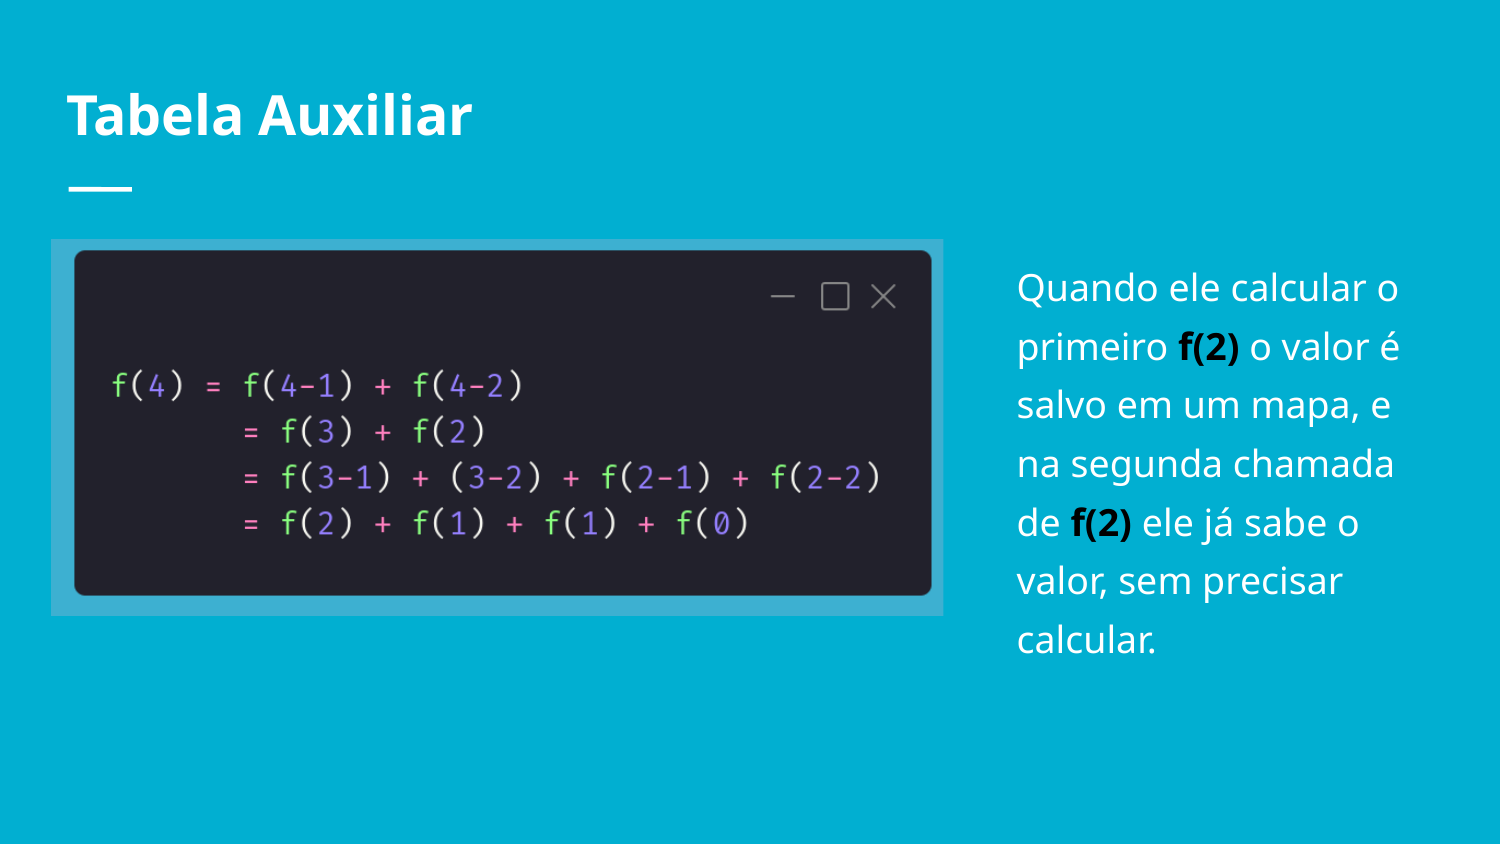

# Tabela Auxiliar
Quando ele calcular o primeiro f(2) o valor é salvo em um mapa, e na segunda chamada de f(2) ele já sabe o valor, sem precisar calcular.